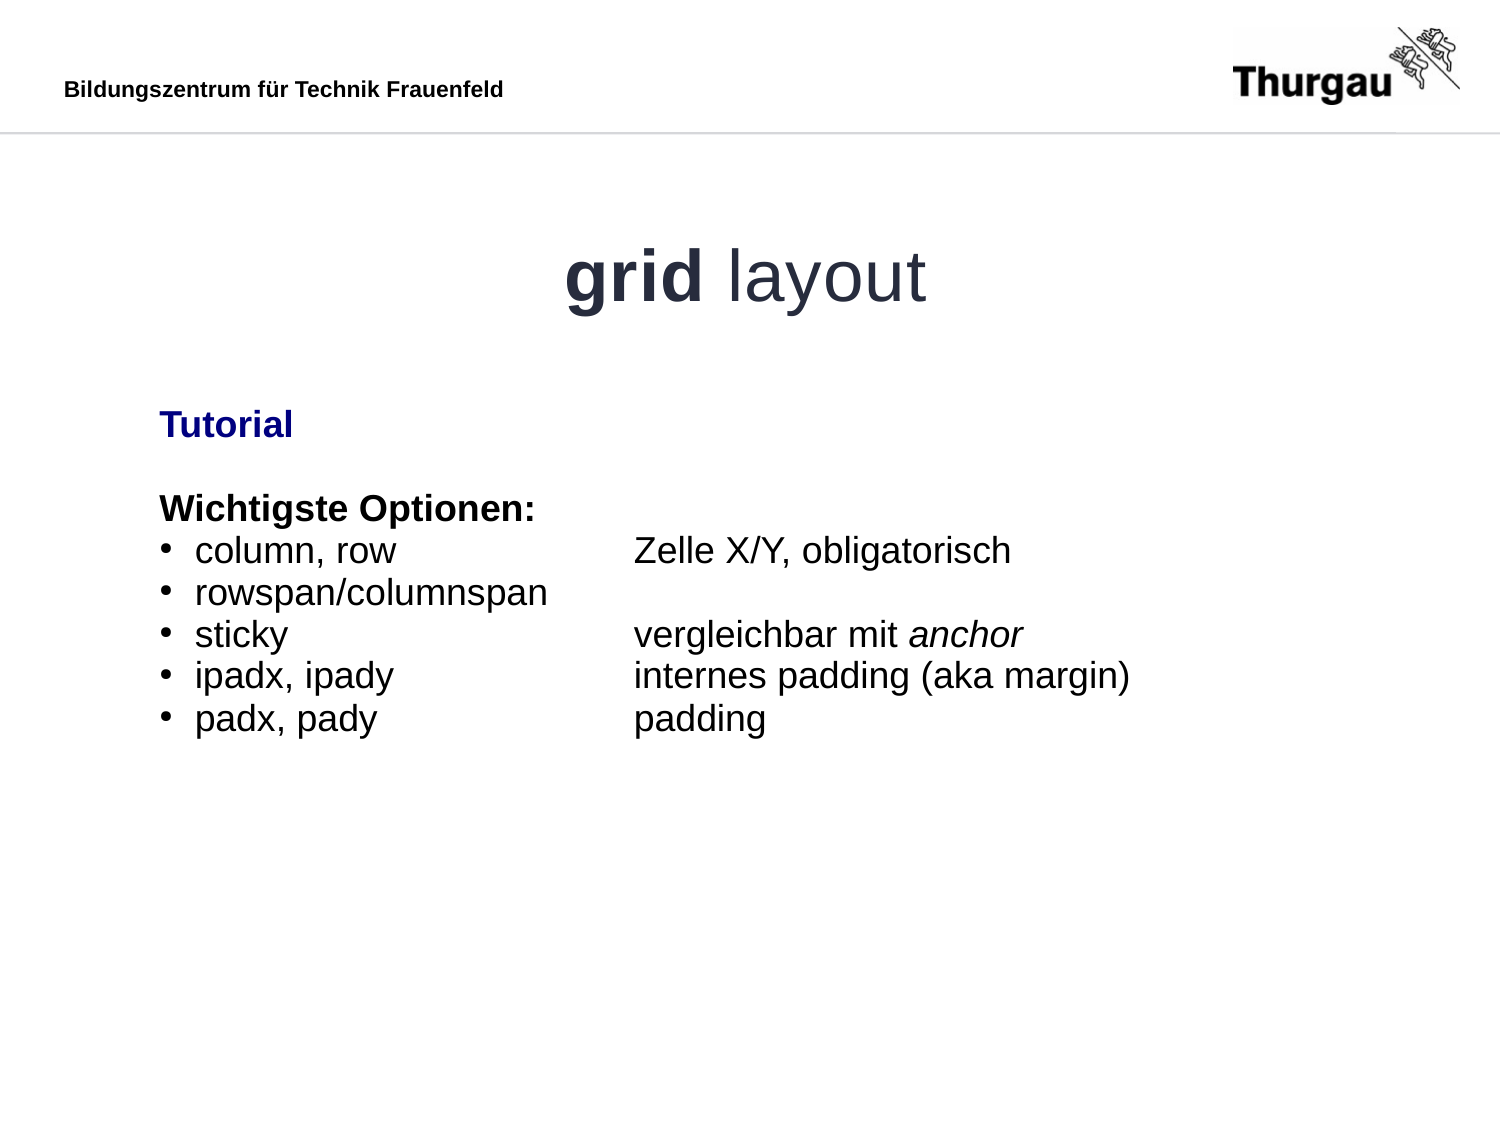

Bildungszentrum für Technik Frauenfeld
grid layout
Tutorial
Wichtigste Optionen:
column, row	Zelle X/Y, obligatorisch
rowspan/columnspan
sticky	vergleichbar mit anchor
ipadx, ipady	internes padding (aka margin)
padx, pady	padding